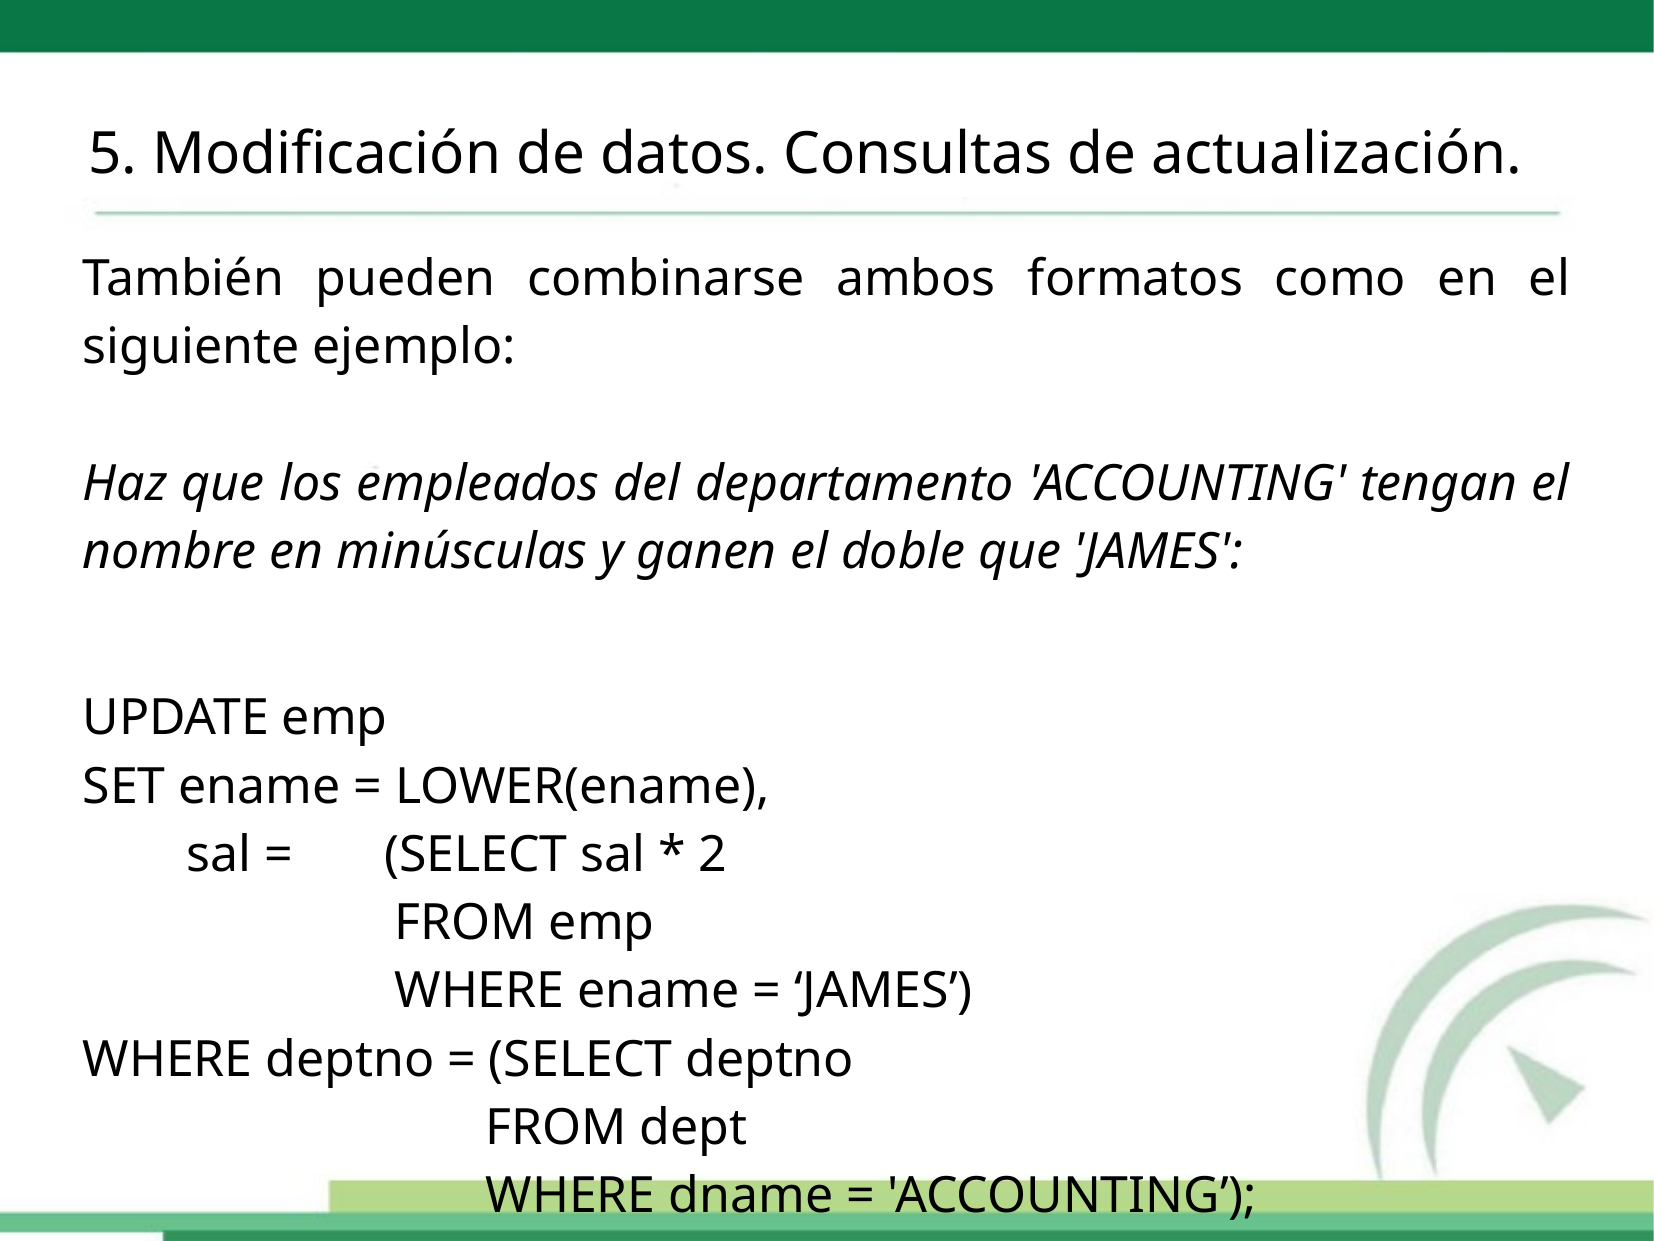

# 5. Modificación de datos. Consultas de actualización.
También pueden combinarse ambos formatos como en el siguiente ejemplo:
Haz que los empleados del departamento 'ACCOUNTING' tengan el nombre en minúsculas y ganen el doble que 'JAMES':
UPDATE emp
SET ename = LOWER(ename),
 sal = (SELECT sal * 2
 FROM emp
 WHERE ename = ‘JAMES’)
WHERE deptno = (SELECT deptno
 FROM dept
 WHERE dname = 'ACCOUNTING’);